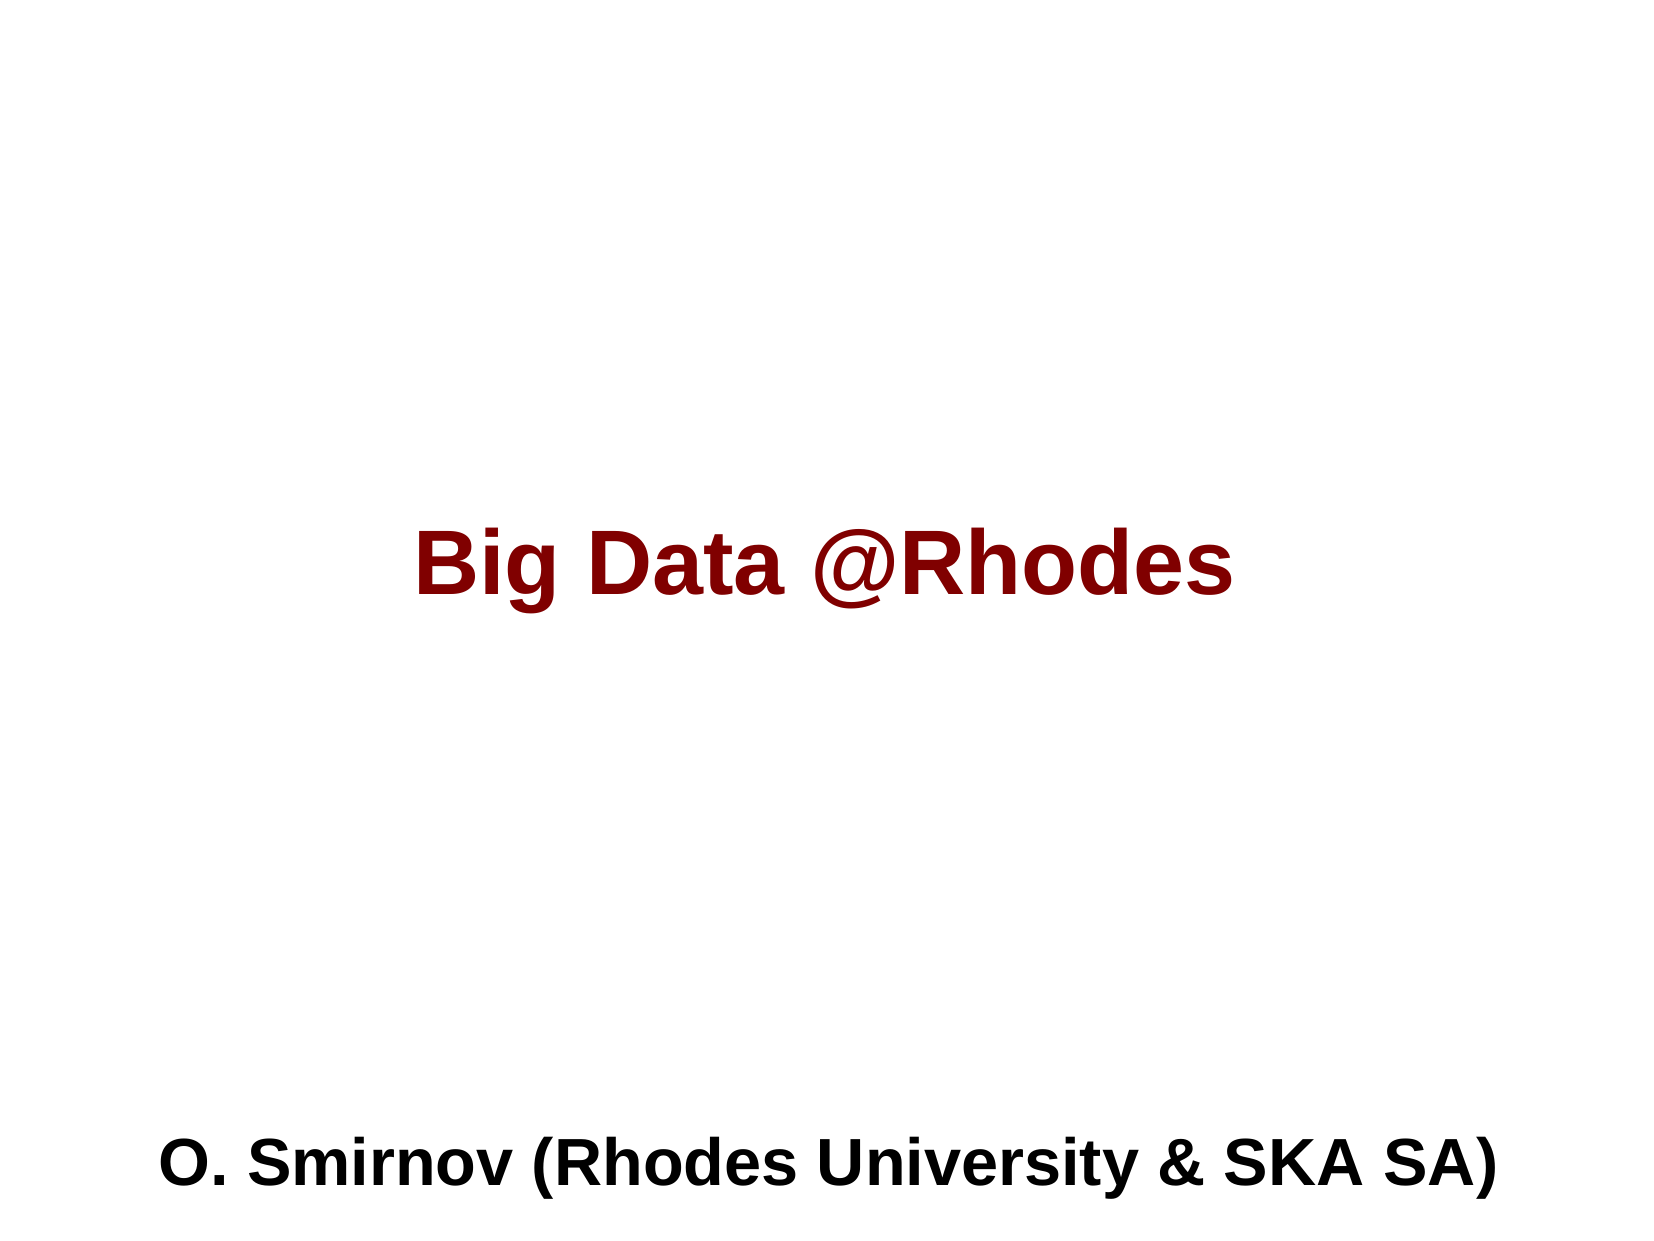

# Big Data @Rhodes
O. Smirnov (Rhodes University & SKA SA)